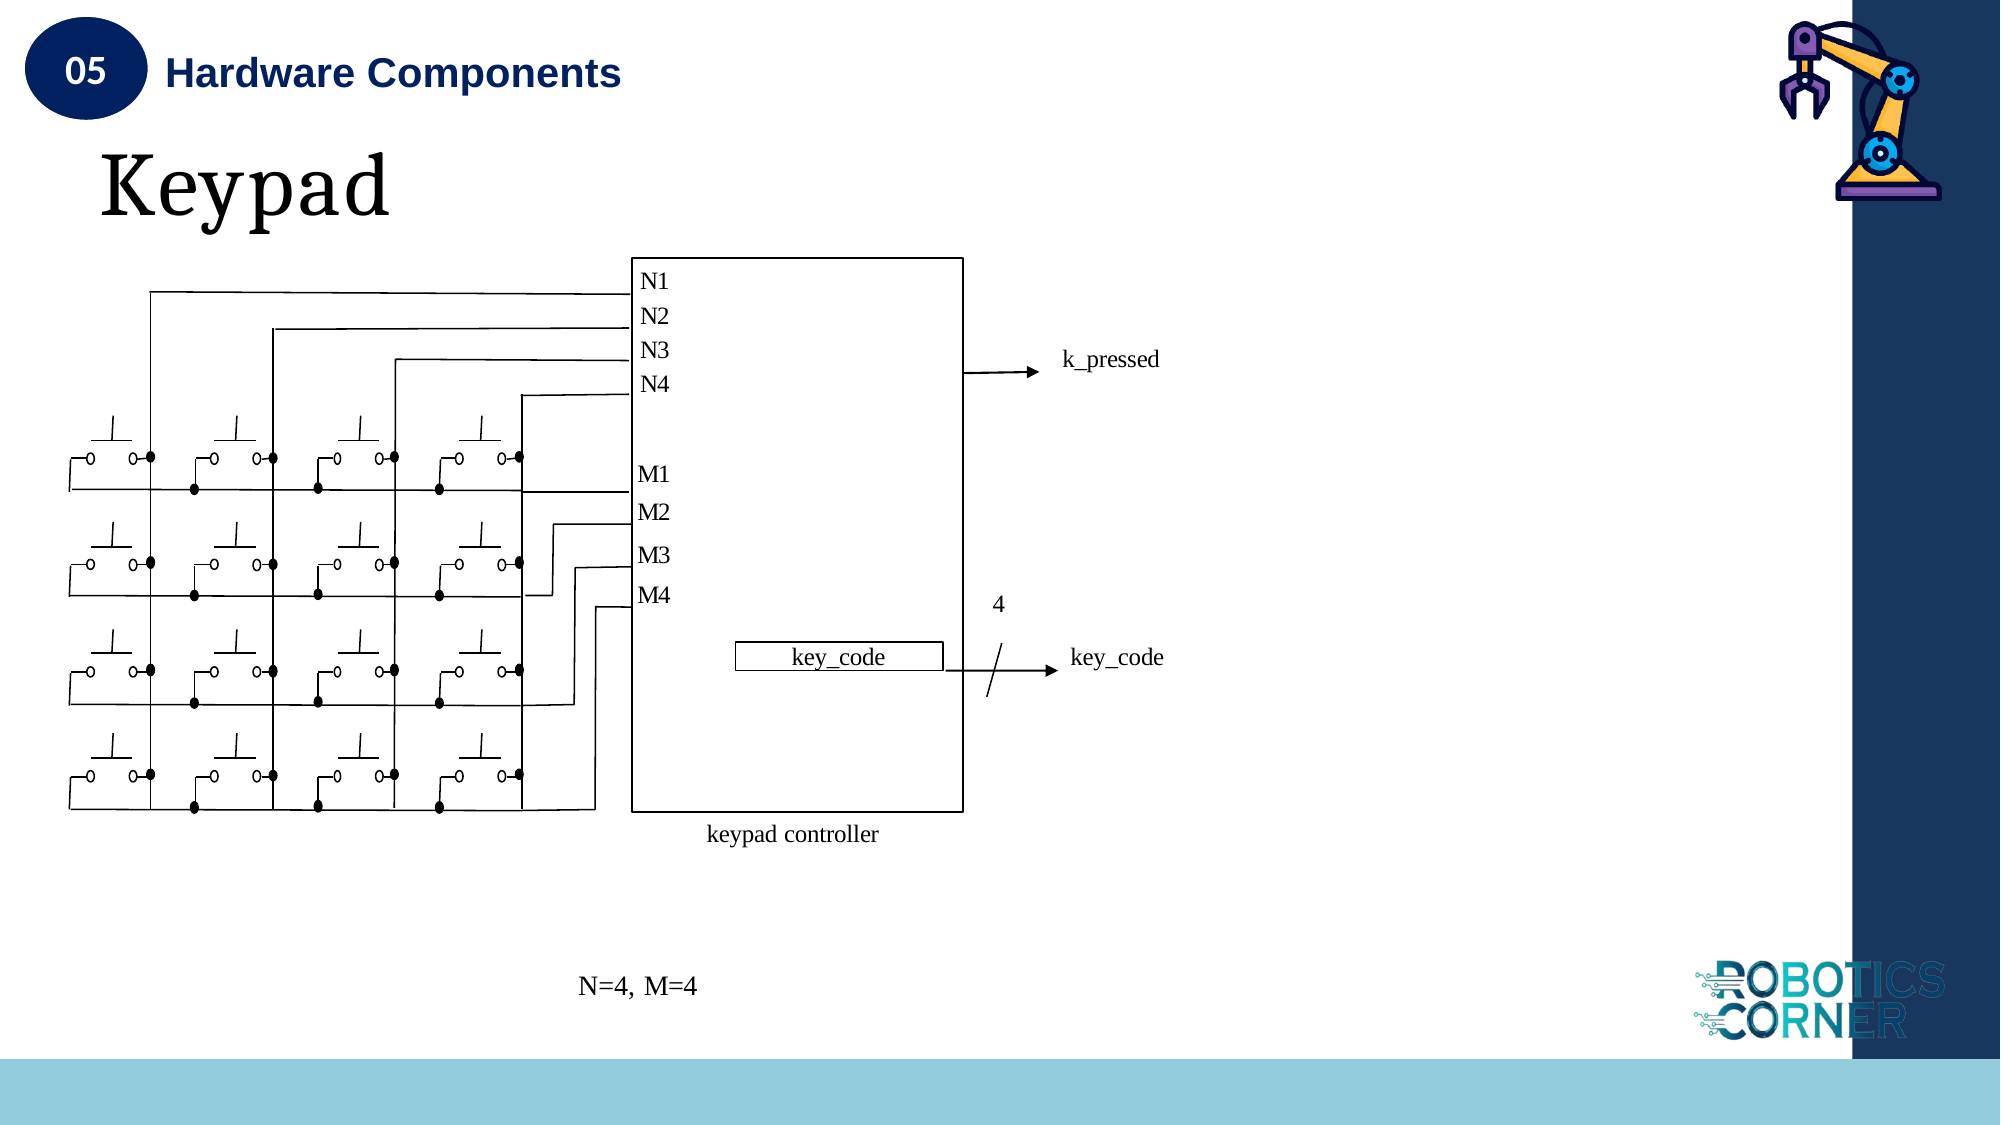

05
Hardware Components
Keypad
N1 N2 N3 N4
k_pressed
M1 M2
M3 M4
4
key_code
key_code
keypad controller
N=4, M=4